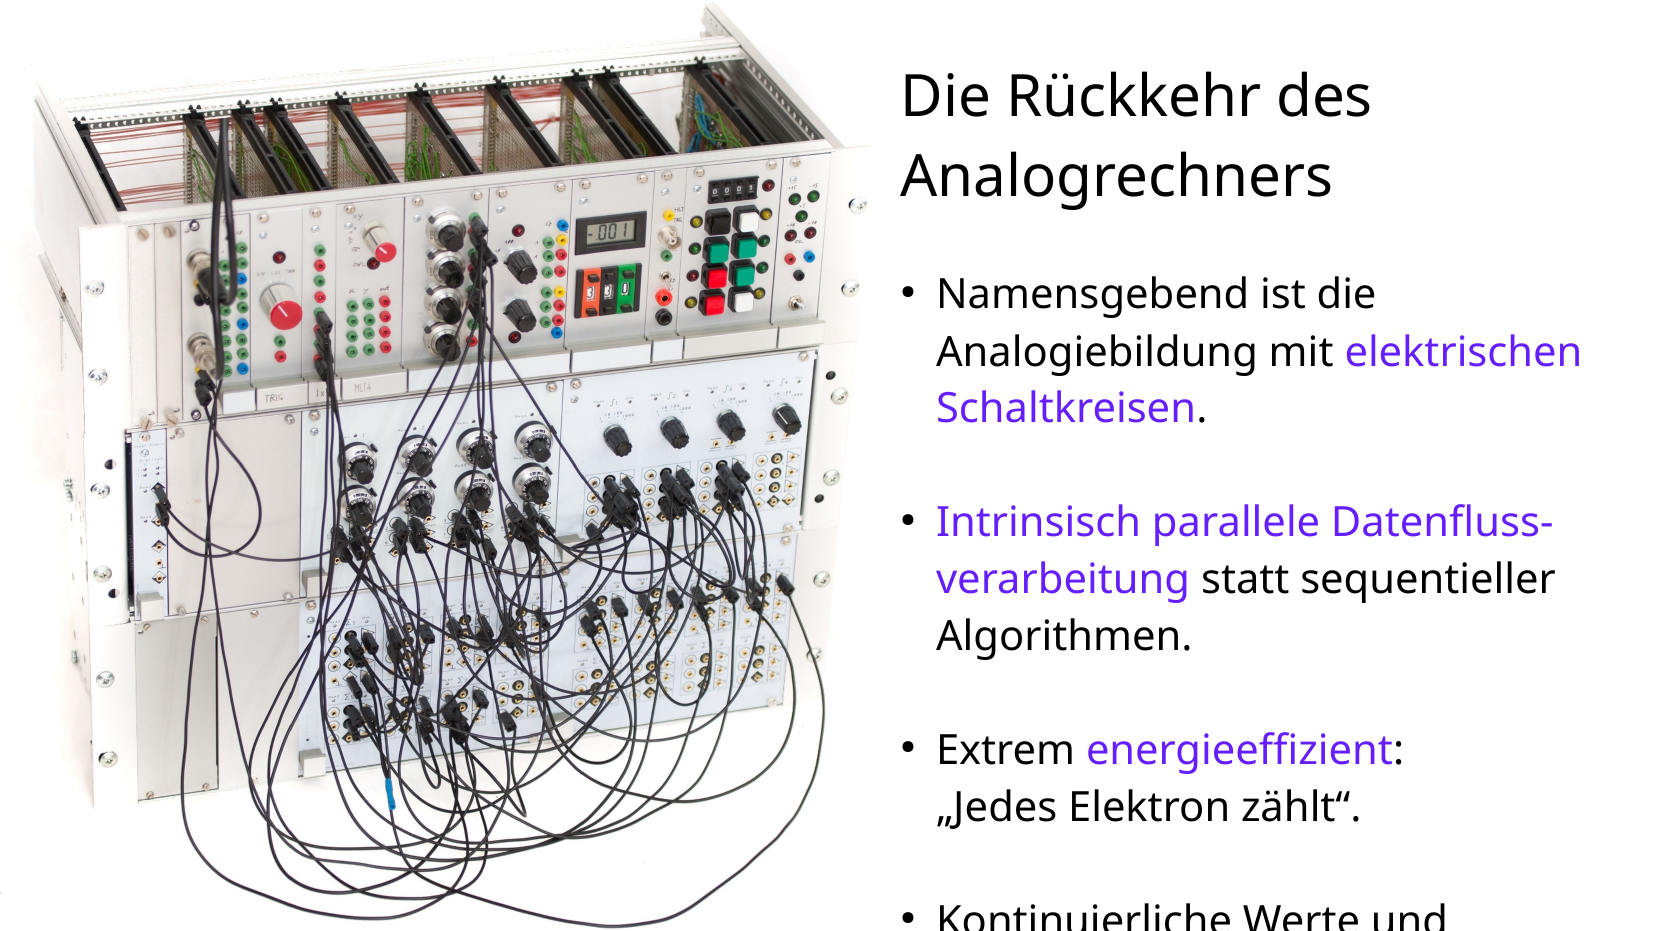

Die Rückkehr des
Analogrechners
Namensgebend ist die Analogiebildung mit elektrischen Schaltkreisen.
Intrinsisch parallele Datenfluss-verarbeitung statt sequentieller Algorithmen.
Extrem energieeffizient:
„Jedes Elektron zählt“.
Kontinuierliche Werte und kontinuierliche Zeit: Kein Takt.